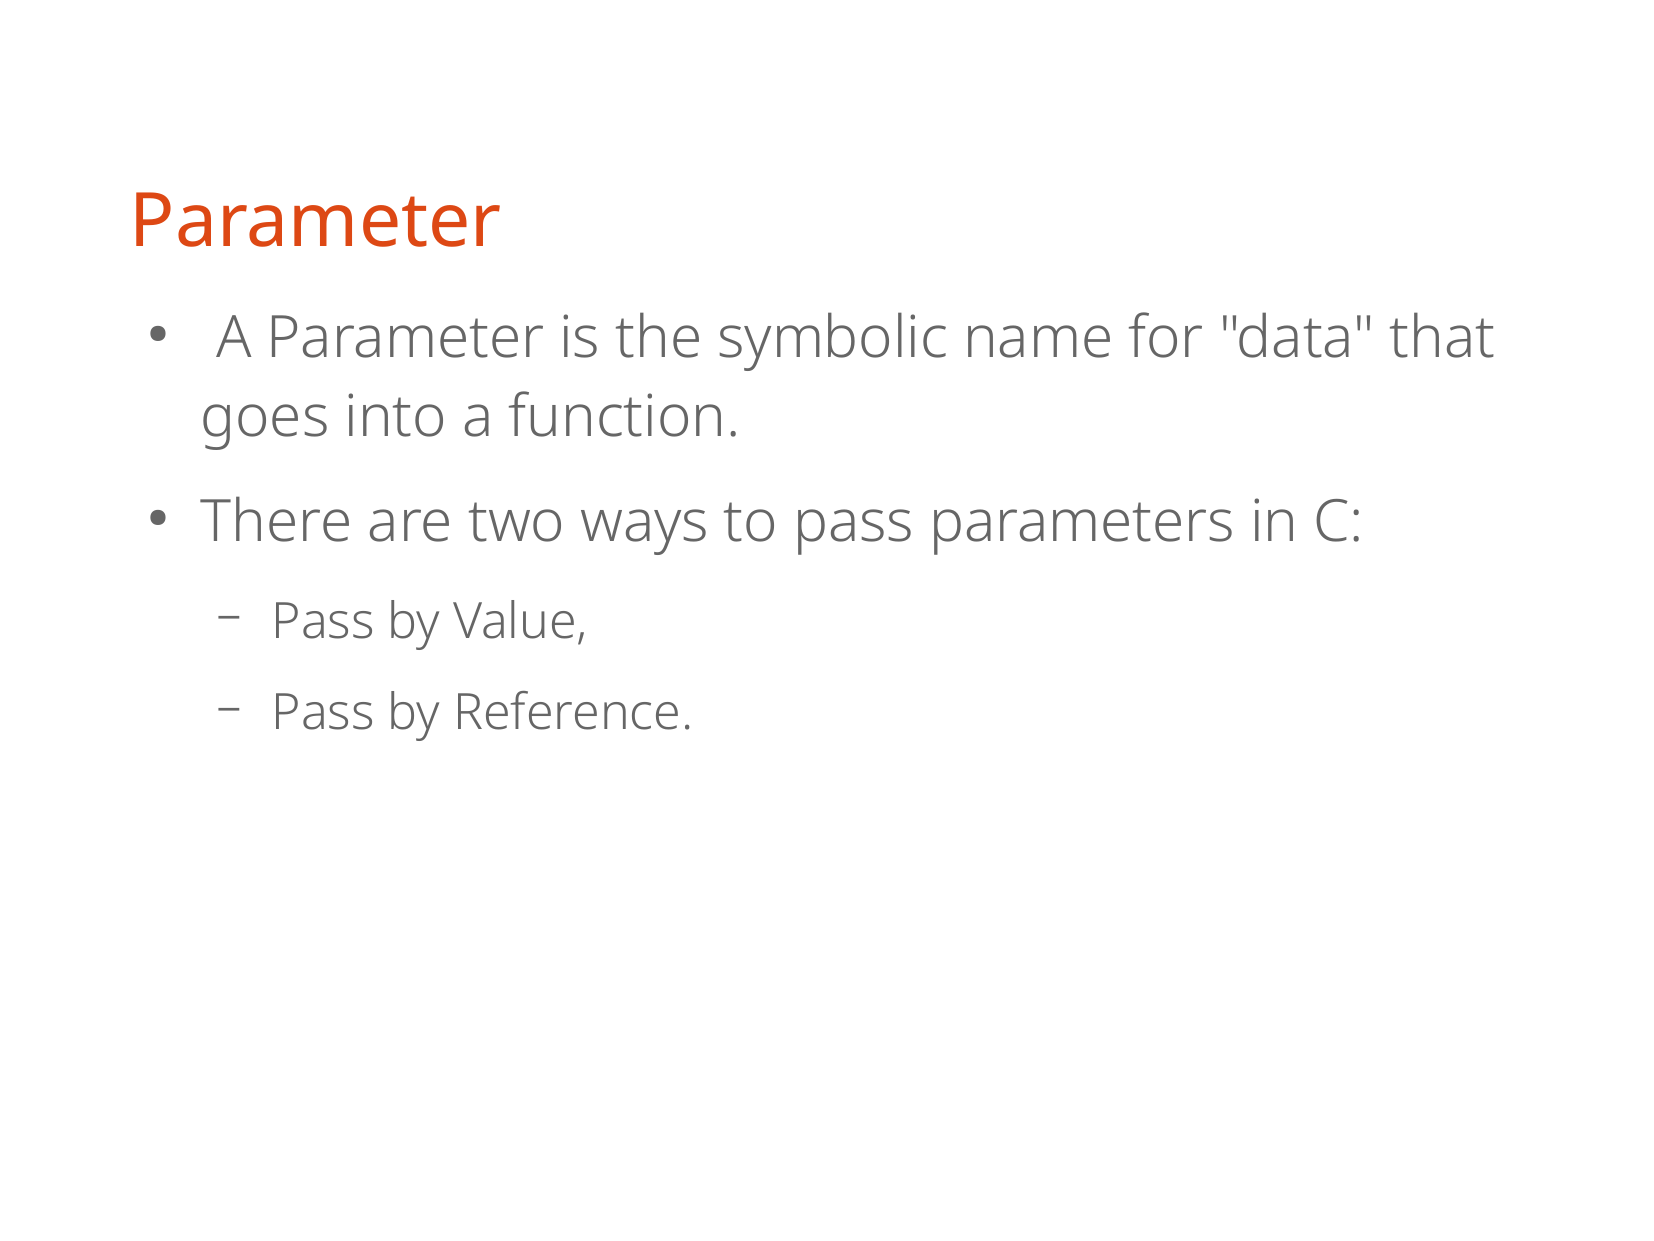

# Parameter
 A Parameter is the symbolic name for "data" that goes into a function.
There are two ways to pass parameters in C:
Pass by Value,
Pass by Reference.